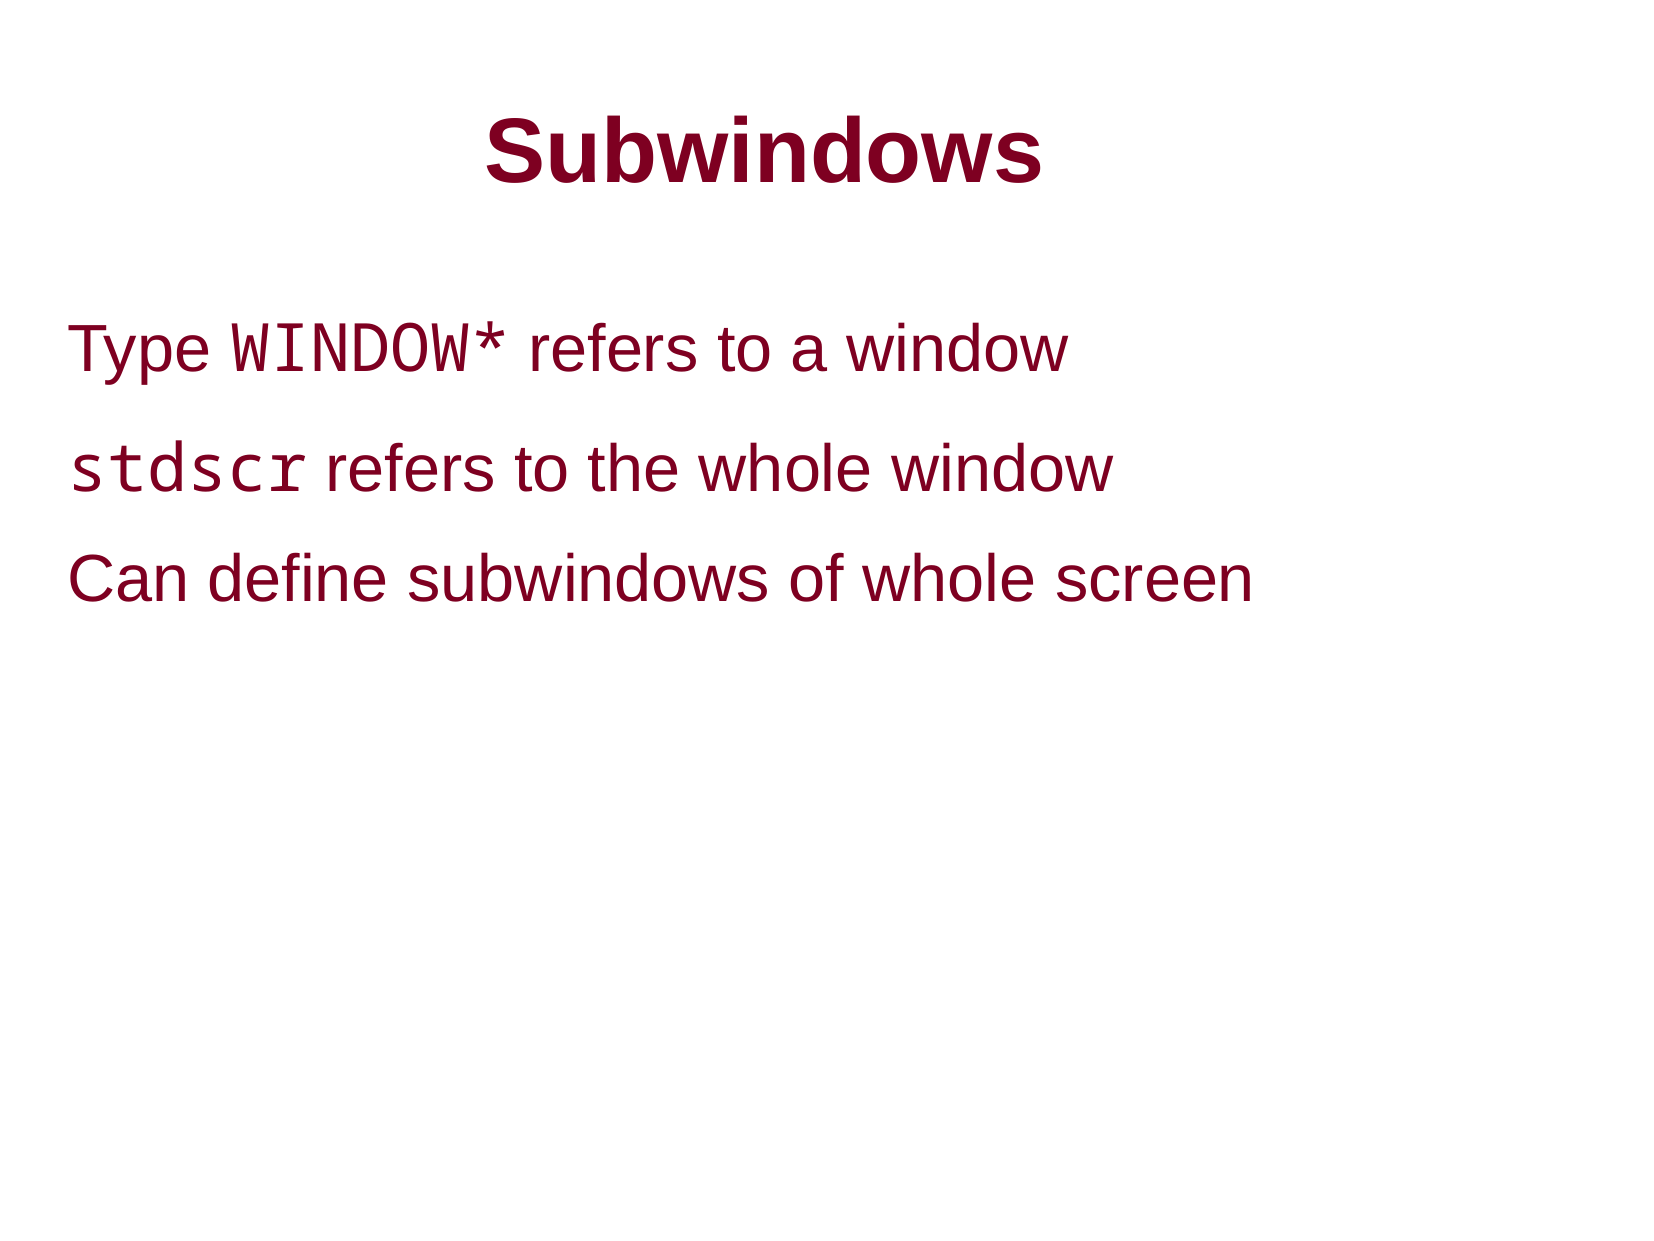

# Subwindows
Type WINDOW* refers to a window
stdscr refers to the whole window
Can define subwindows of whole screen